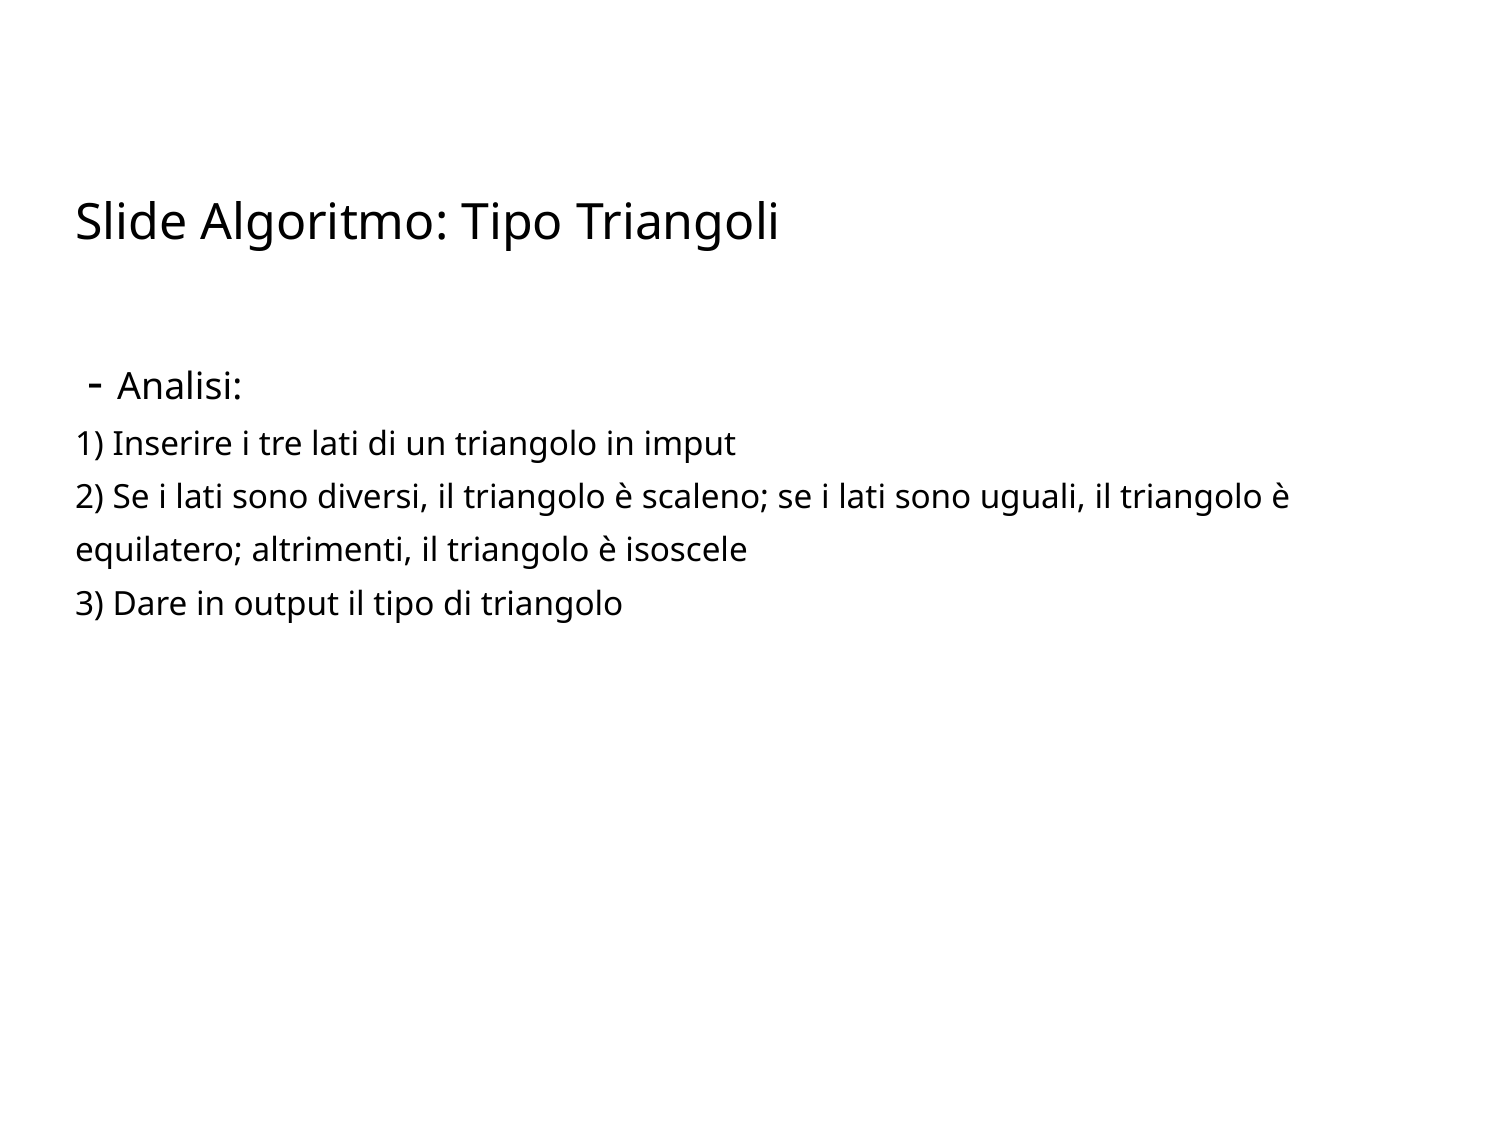

# Slide Algoritmo: Tipo Triangoli - Analisi: 1) Inserire i tre lati di un triangolo in imput 2) Se i lati sono diversi, il triangolo è scaleno; se i lati sono uguali, il triangolo è equilatero; altrimenti, il triangolo è isoscele 3) Dare in output il tipo di triangolo